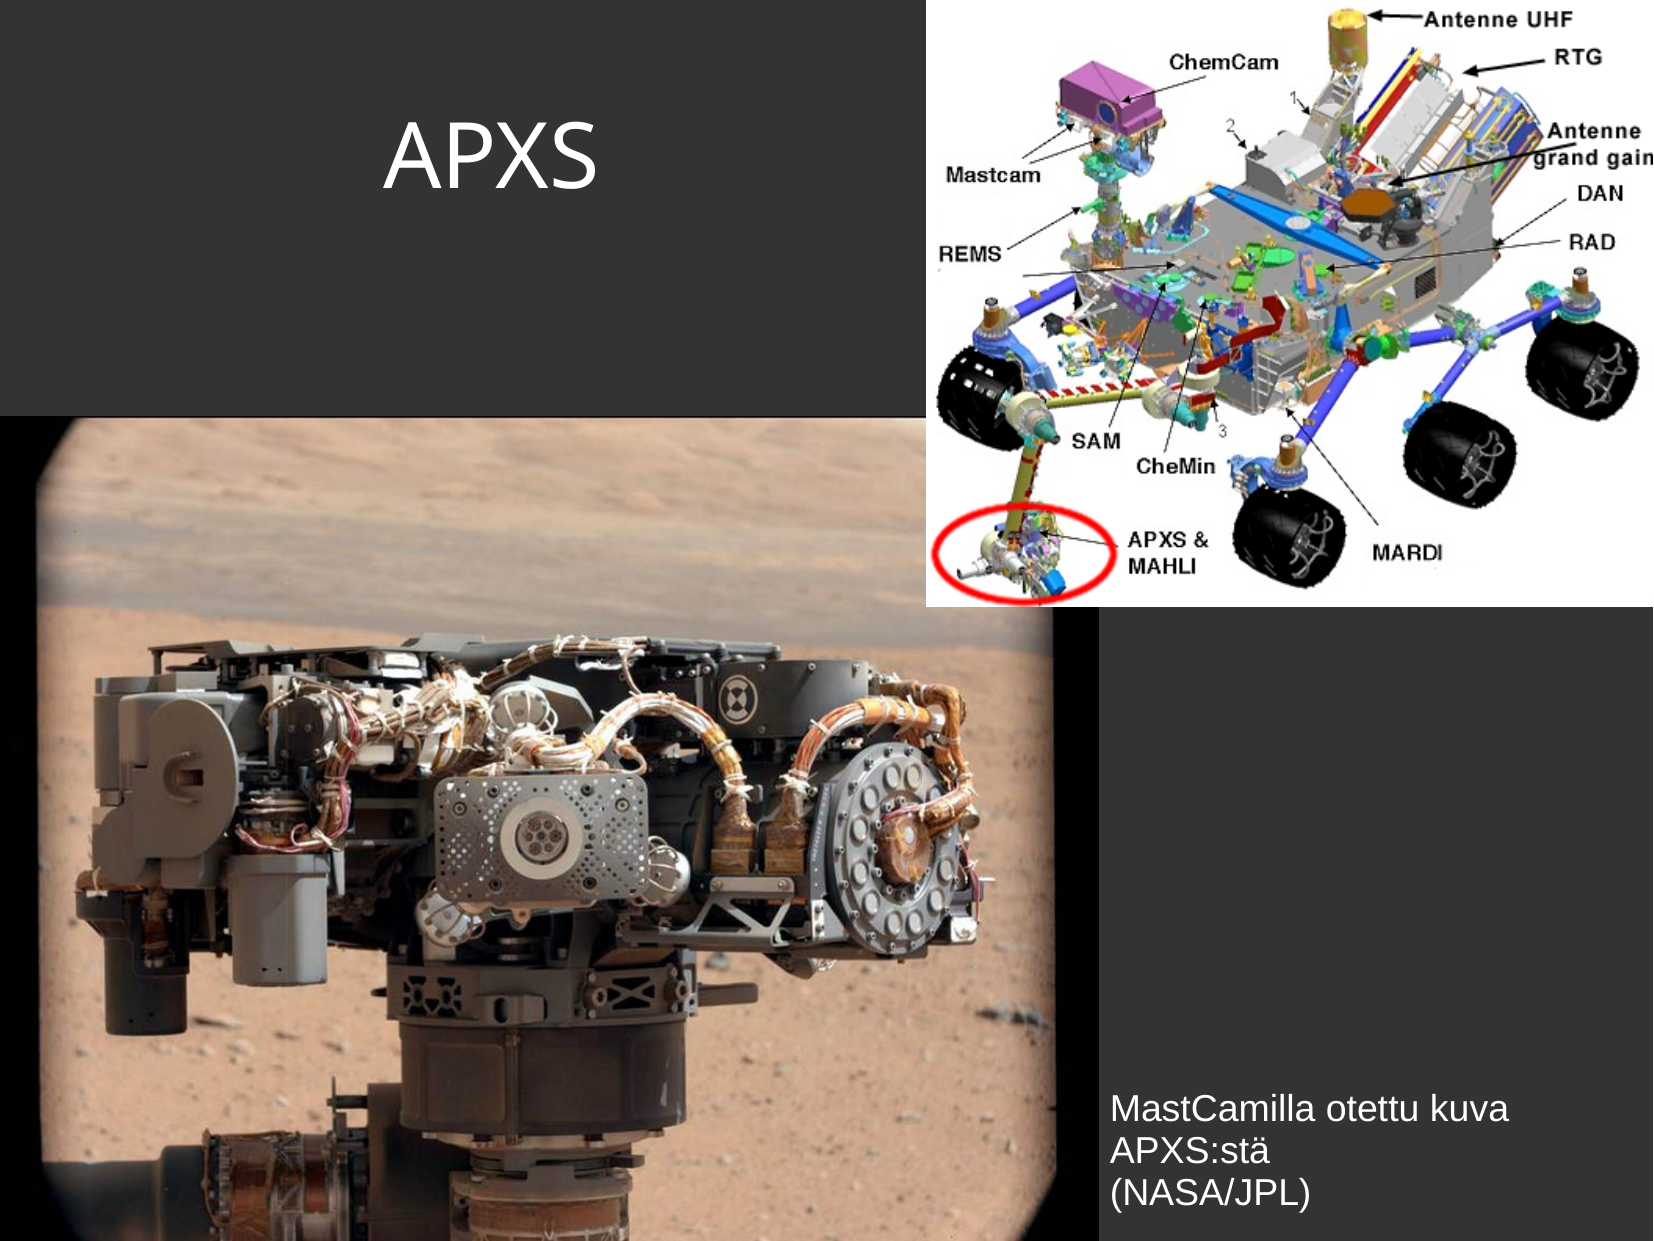

# APXS
MastCamilla otettu kuva
APXS:stä
(NASA/JPL)